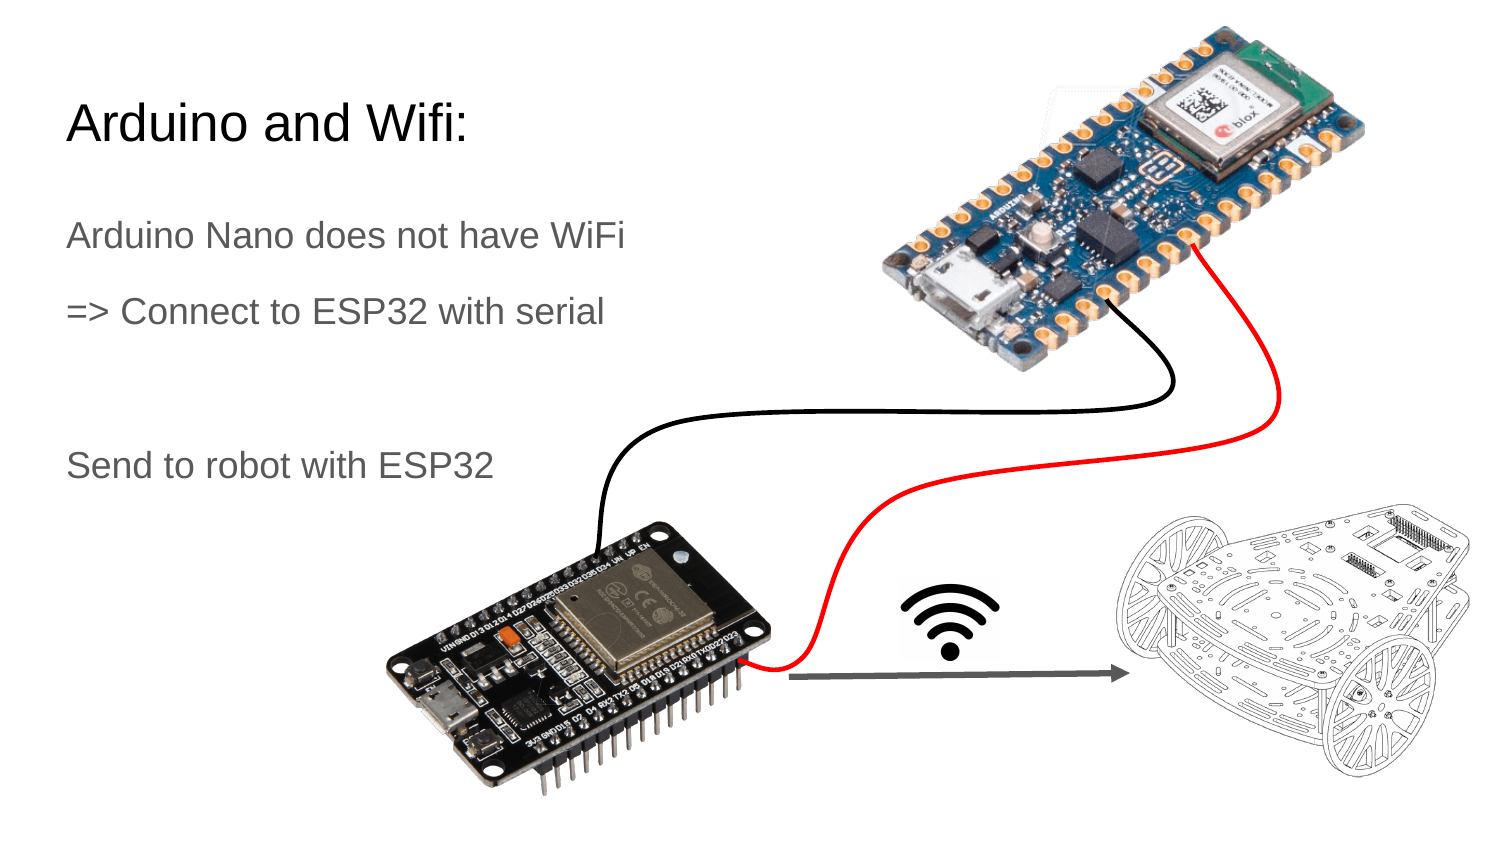

# Arduino and Wifi:
Arduino Nano does not have WiFi
=> Connect to ESP32 with serial
Send to robot with ESP32